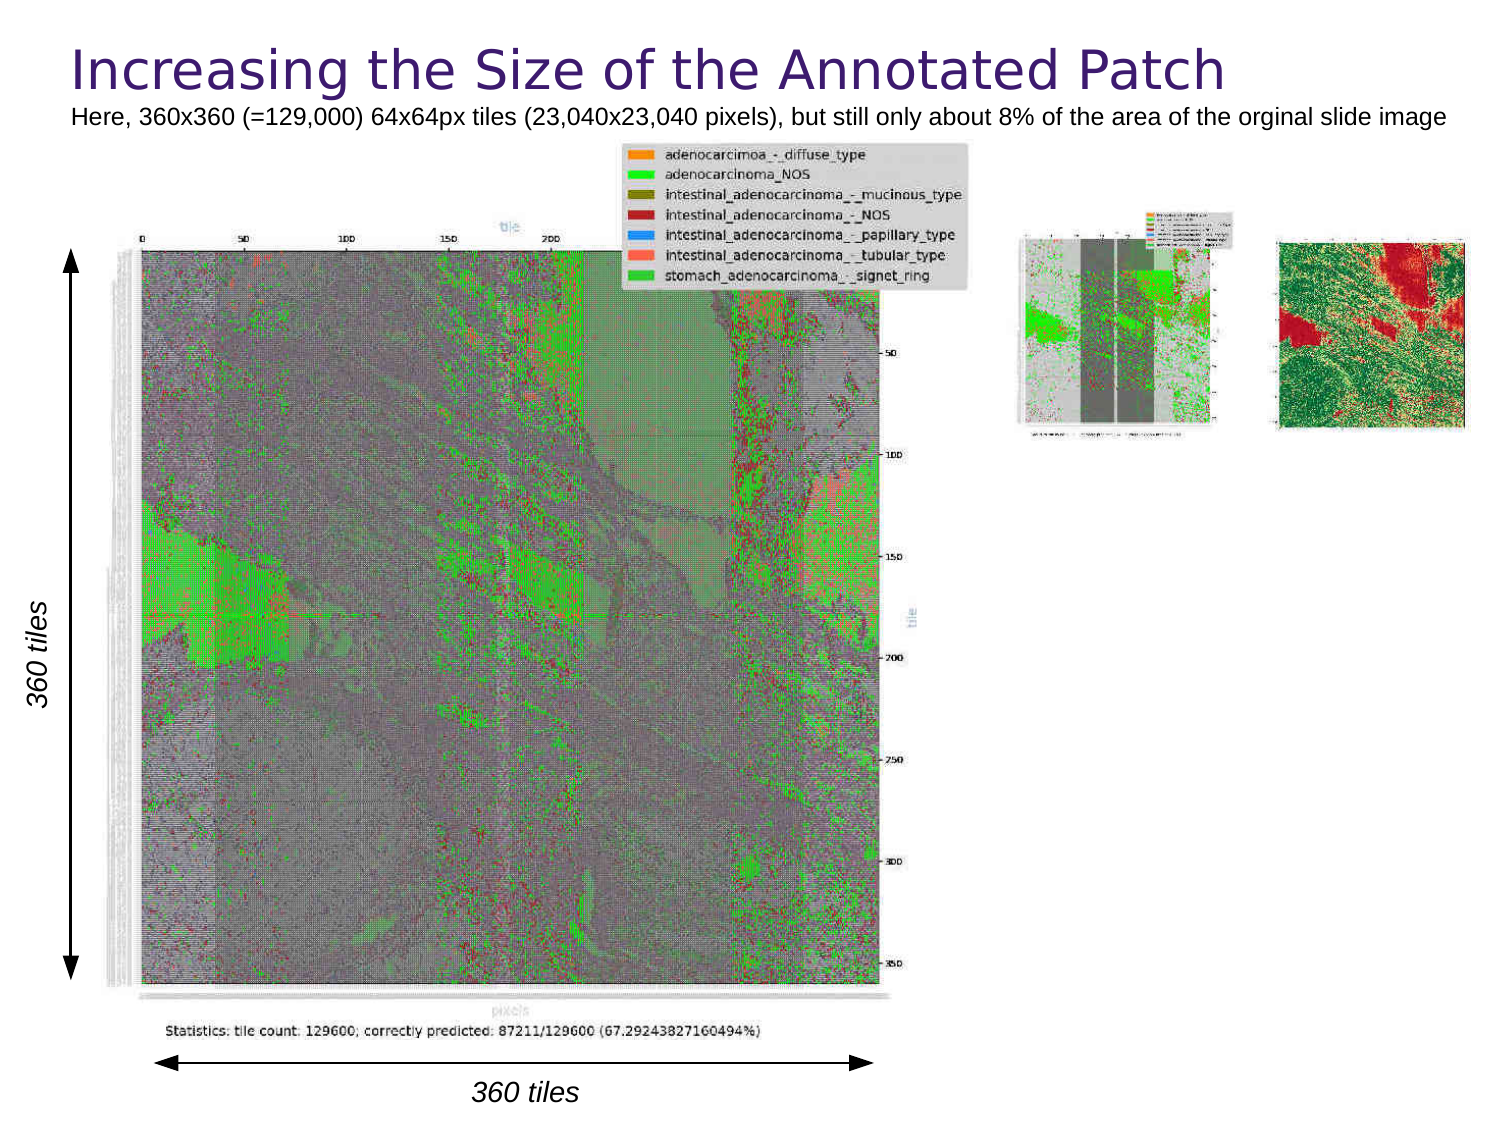

# Increasing the Size of the Annotated Patch Here, 360x360 (=129,000) 64x64px tiles (23,040x23,040 pixels), but still only about 8% of the area of the orginal slide image
360 tiles
360 tiles